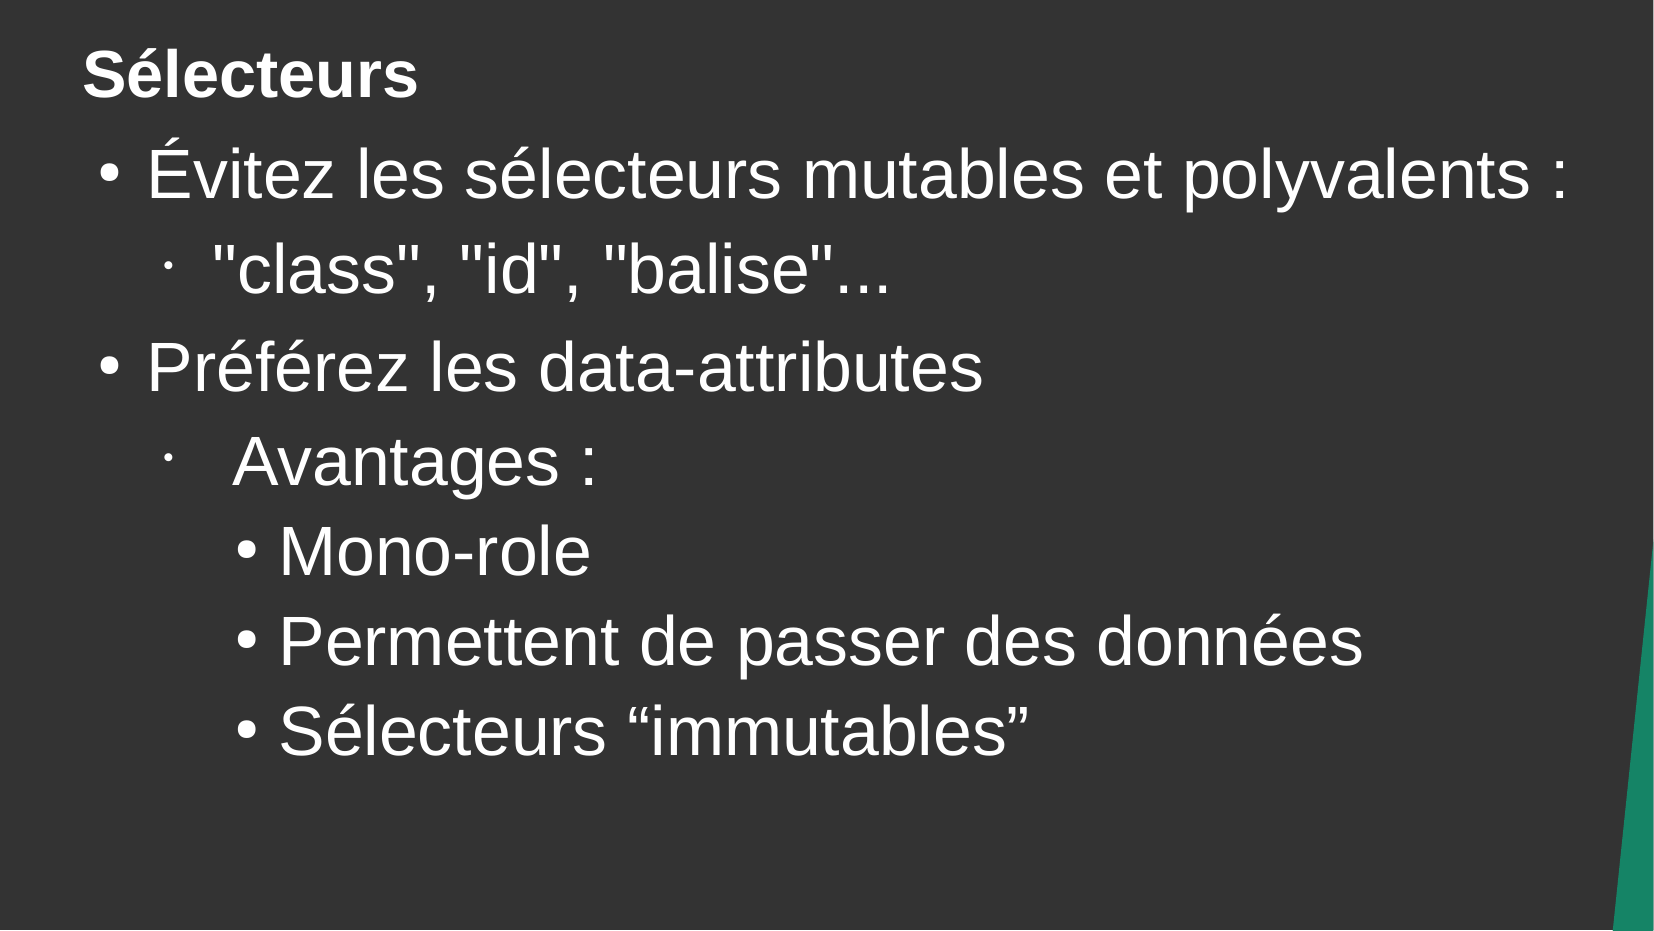

# Sélecteurs
Évitez les sélecteurs mutables et polyvalents :
"class", "id", "balise"...
Préférez les data-attributes
 Avantages :
Mono-role
Permettent de passer des données
Sélecteurs “immutables”